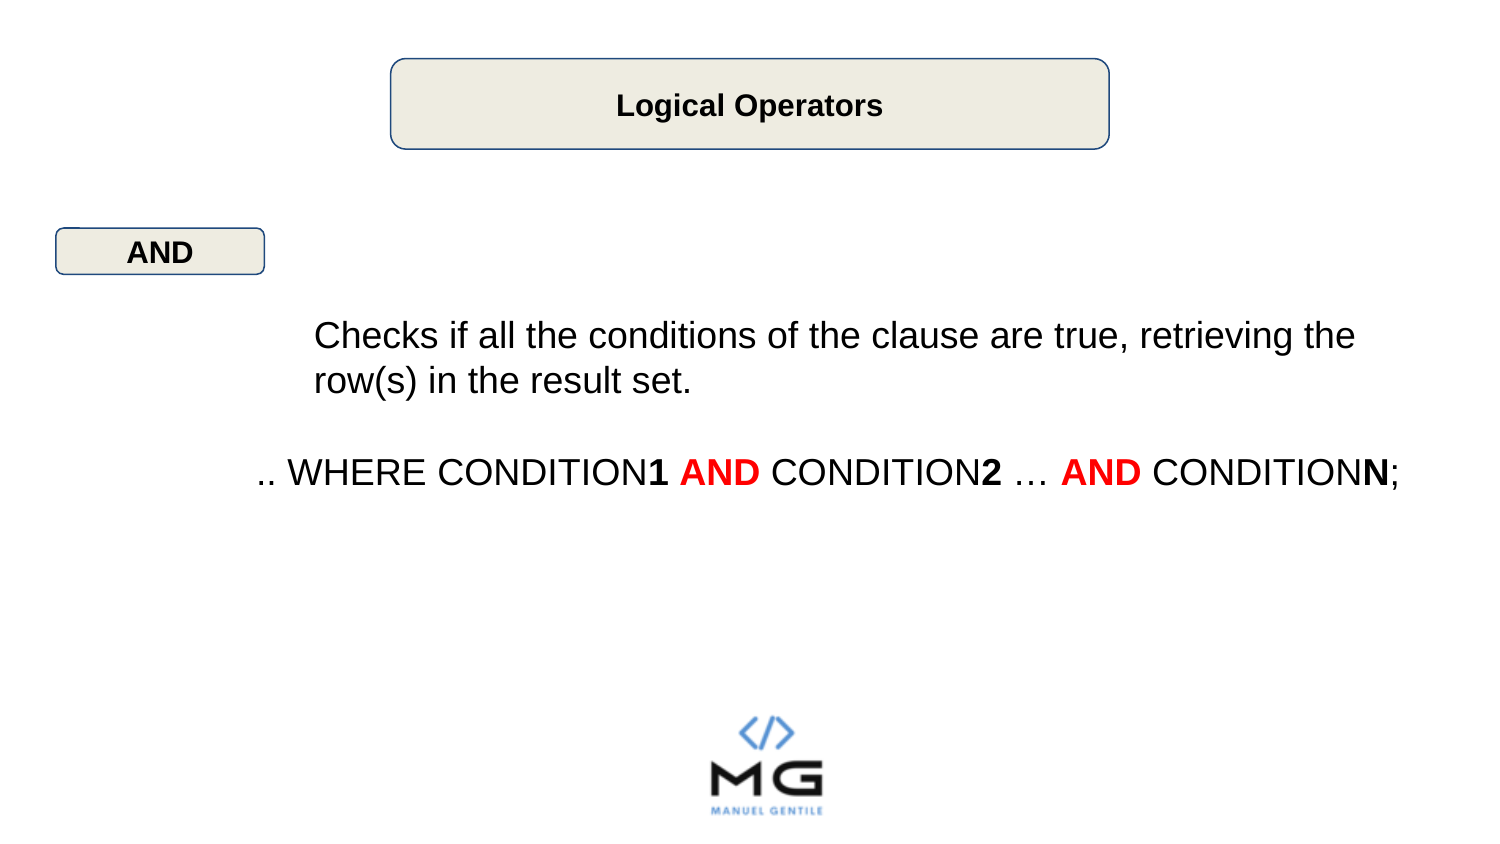

Logical Operators
AND
Checks if all the conditions of the clause are true, retrieving the row(s) in the result set.
.. WHERE CONDITION1 AND CONDITION2 … AND CONDITIONN;